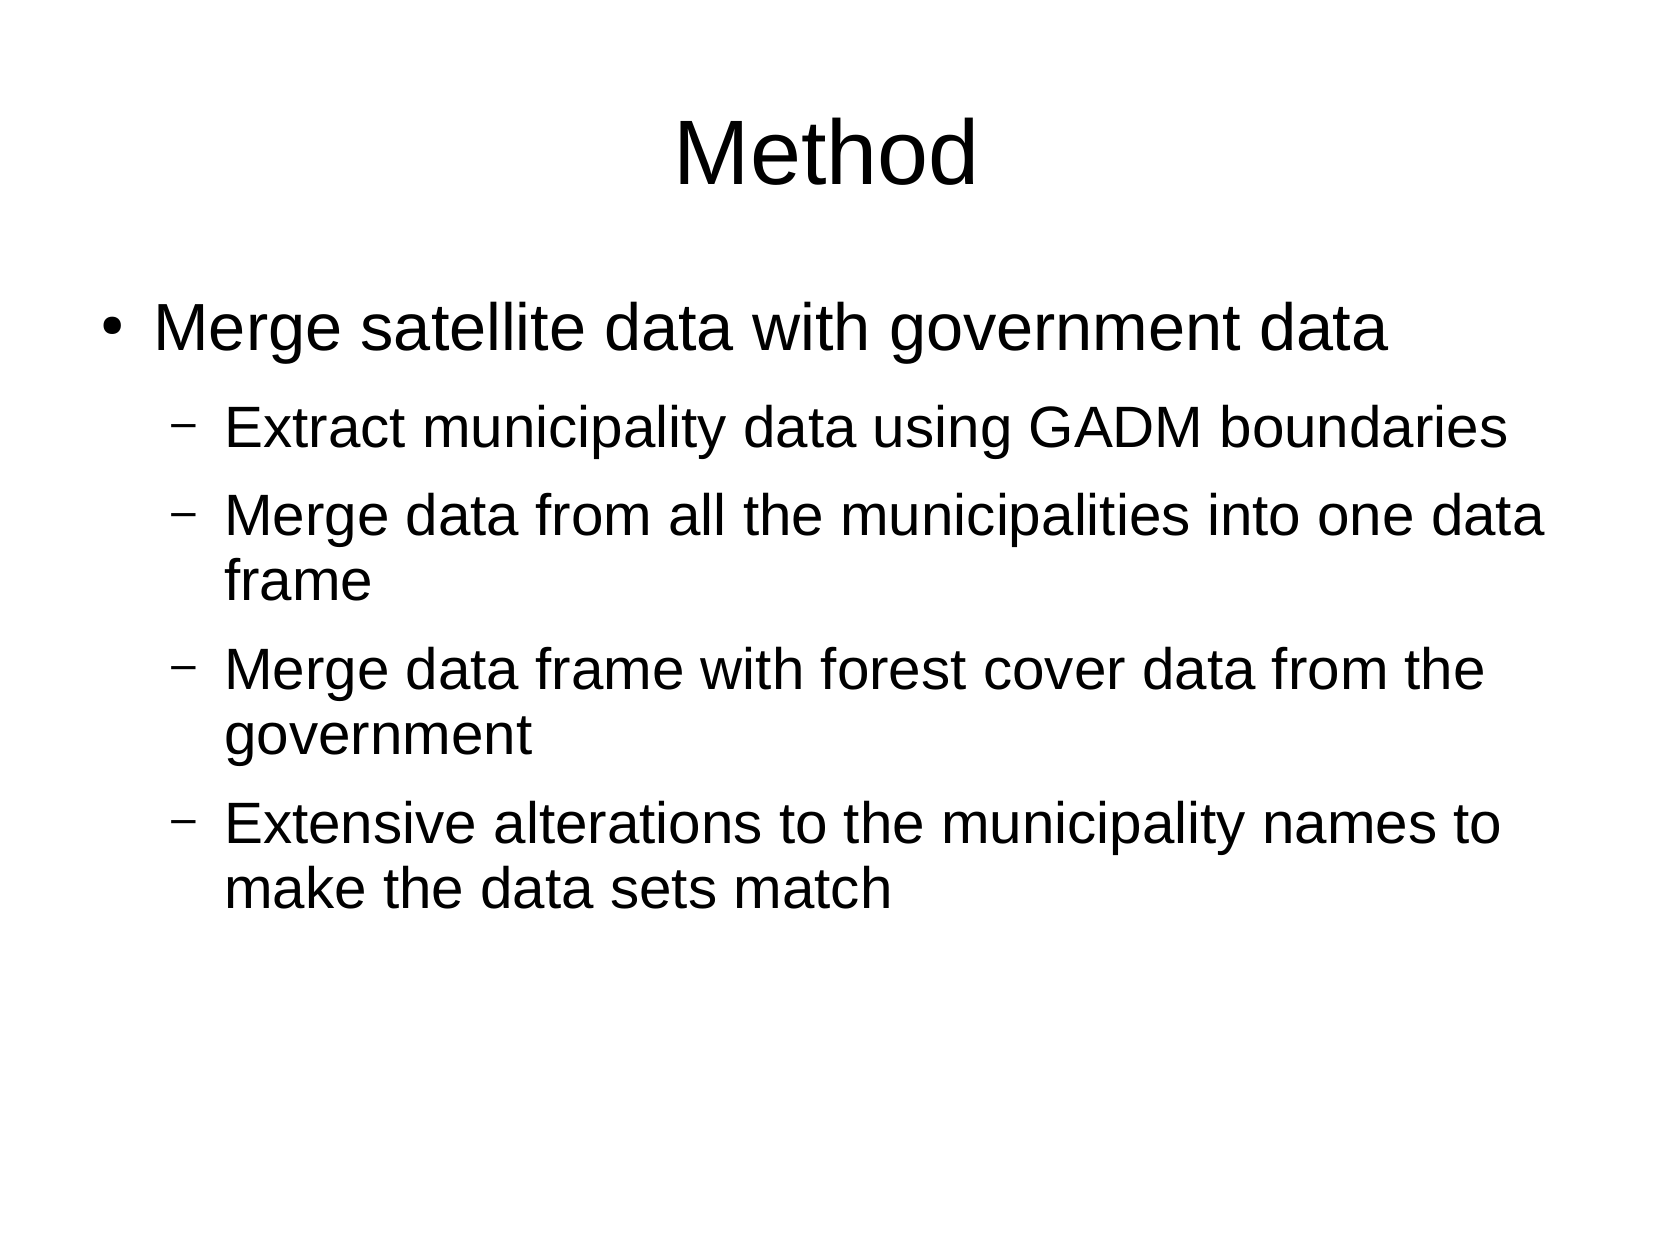

# Method
Merge satellite data with government data
Extract municipality data using GADM boundaries
Merge data from all the municipalities into one data frame
Merge data frame with forest cover data from the government
Extensive alterations to the municipality names to make the data sets match